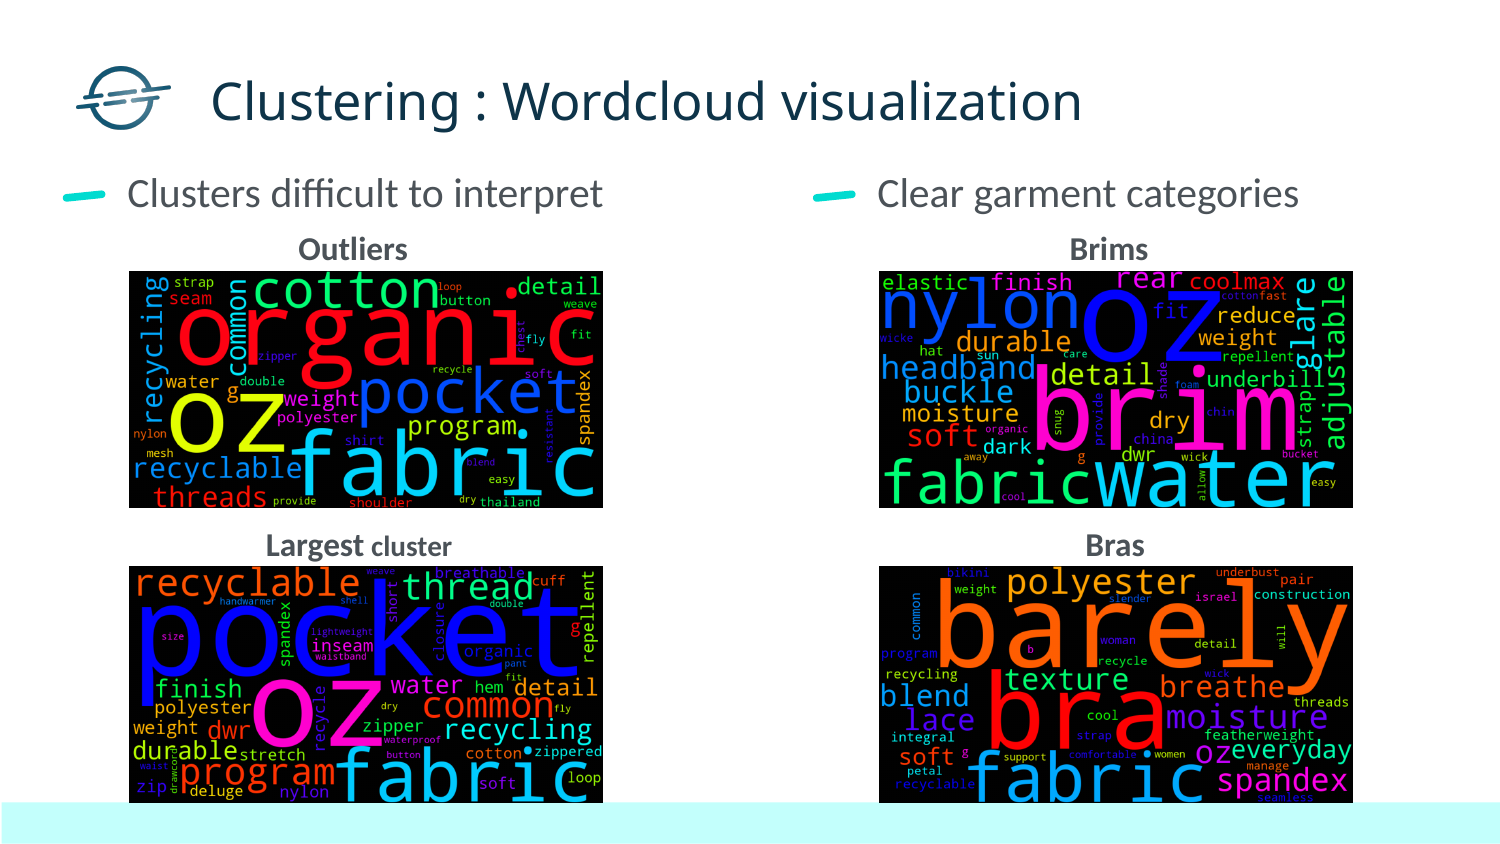

# Clustering : Wordcloud visualization
Clusters difficult to interpret
Clear garment categories
Outliers
Brims
Largest cluster
Bras